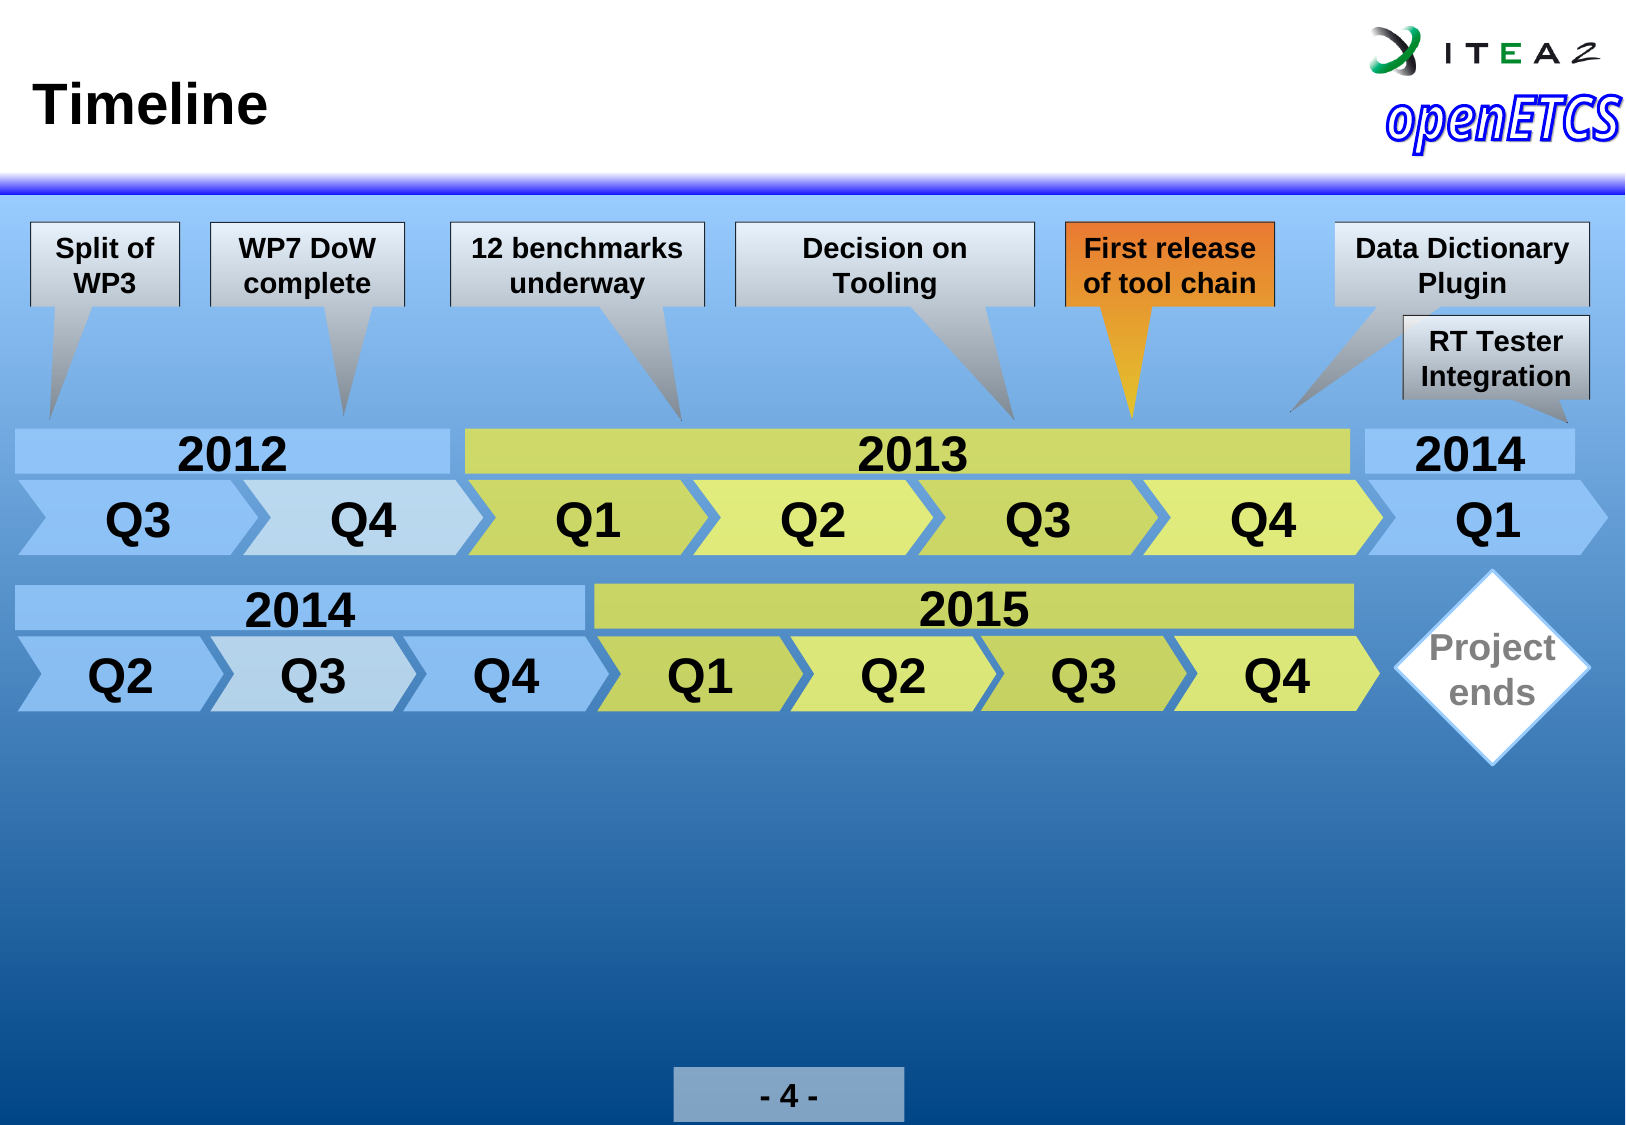

# Timeline
Split of WP3
12 benchmarks underway
Decision on Tooling
First release of tool chain
Data Dictionary Plugin
WP7 DoW complete
RT Tester Integration
2013
2012
2014
Q3
Q4
Q1
Q2
Q3
Q4
Q1
Project
ends
2015
2014
Q3
Q4
Q2
Q3
Q4
Q1
Q2